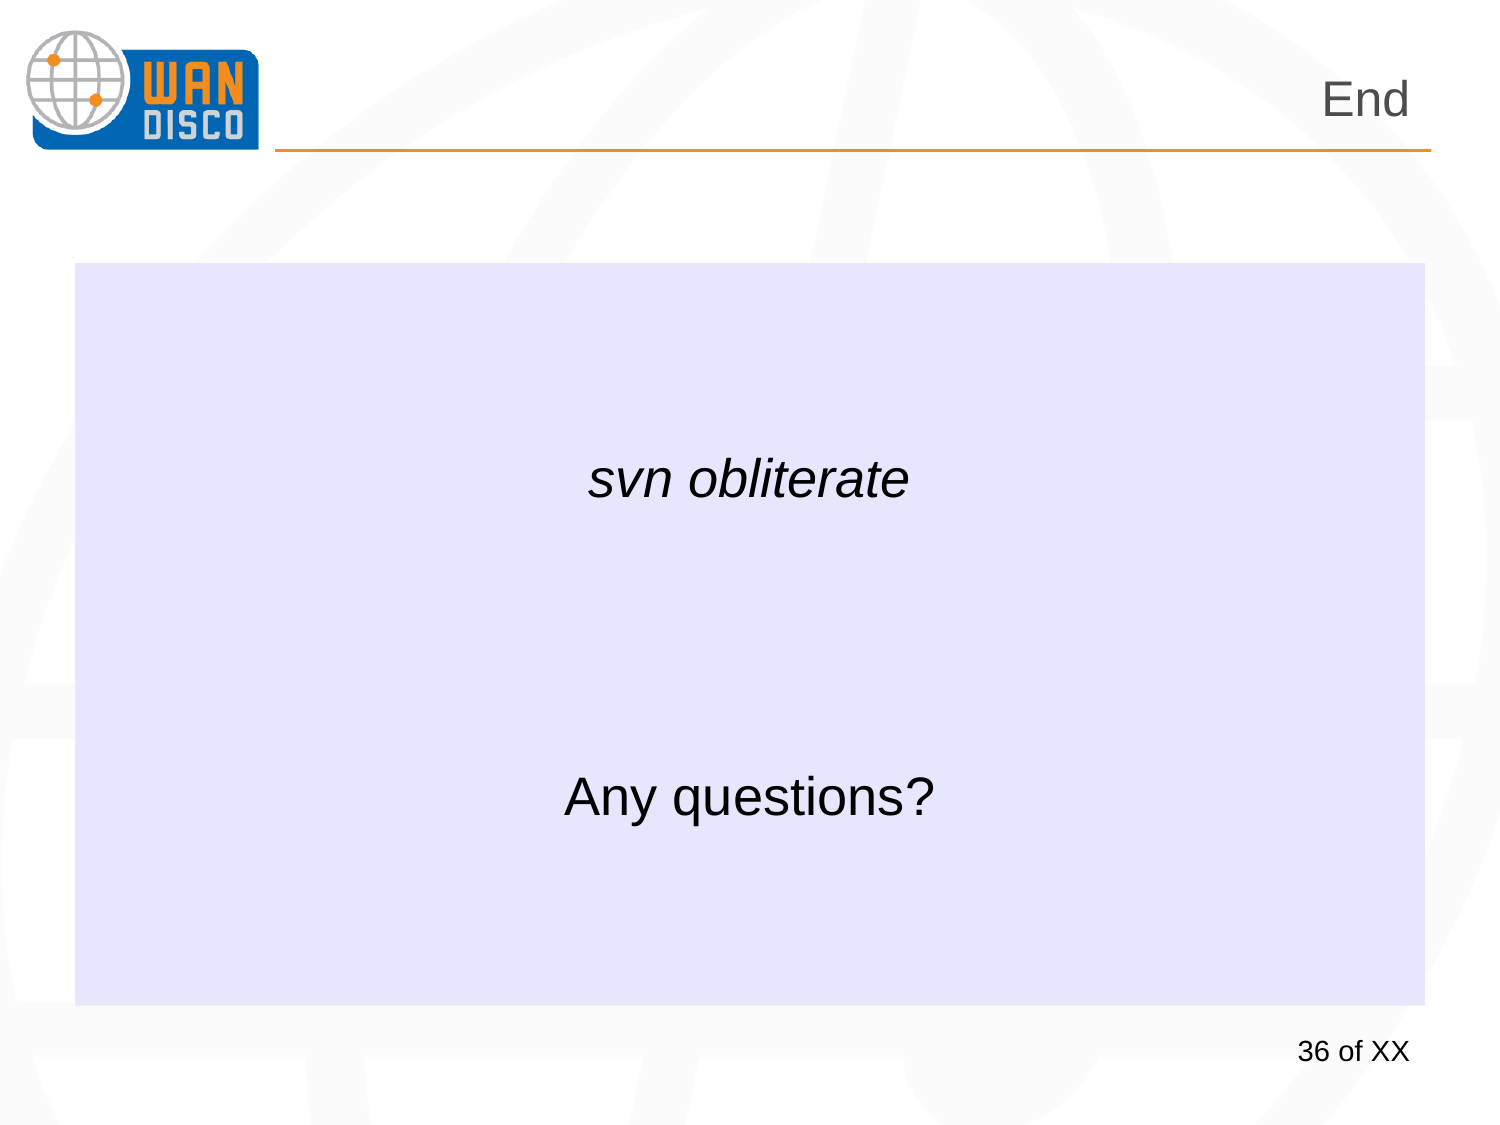

# End
svn obliterate
Any questions?
36